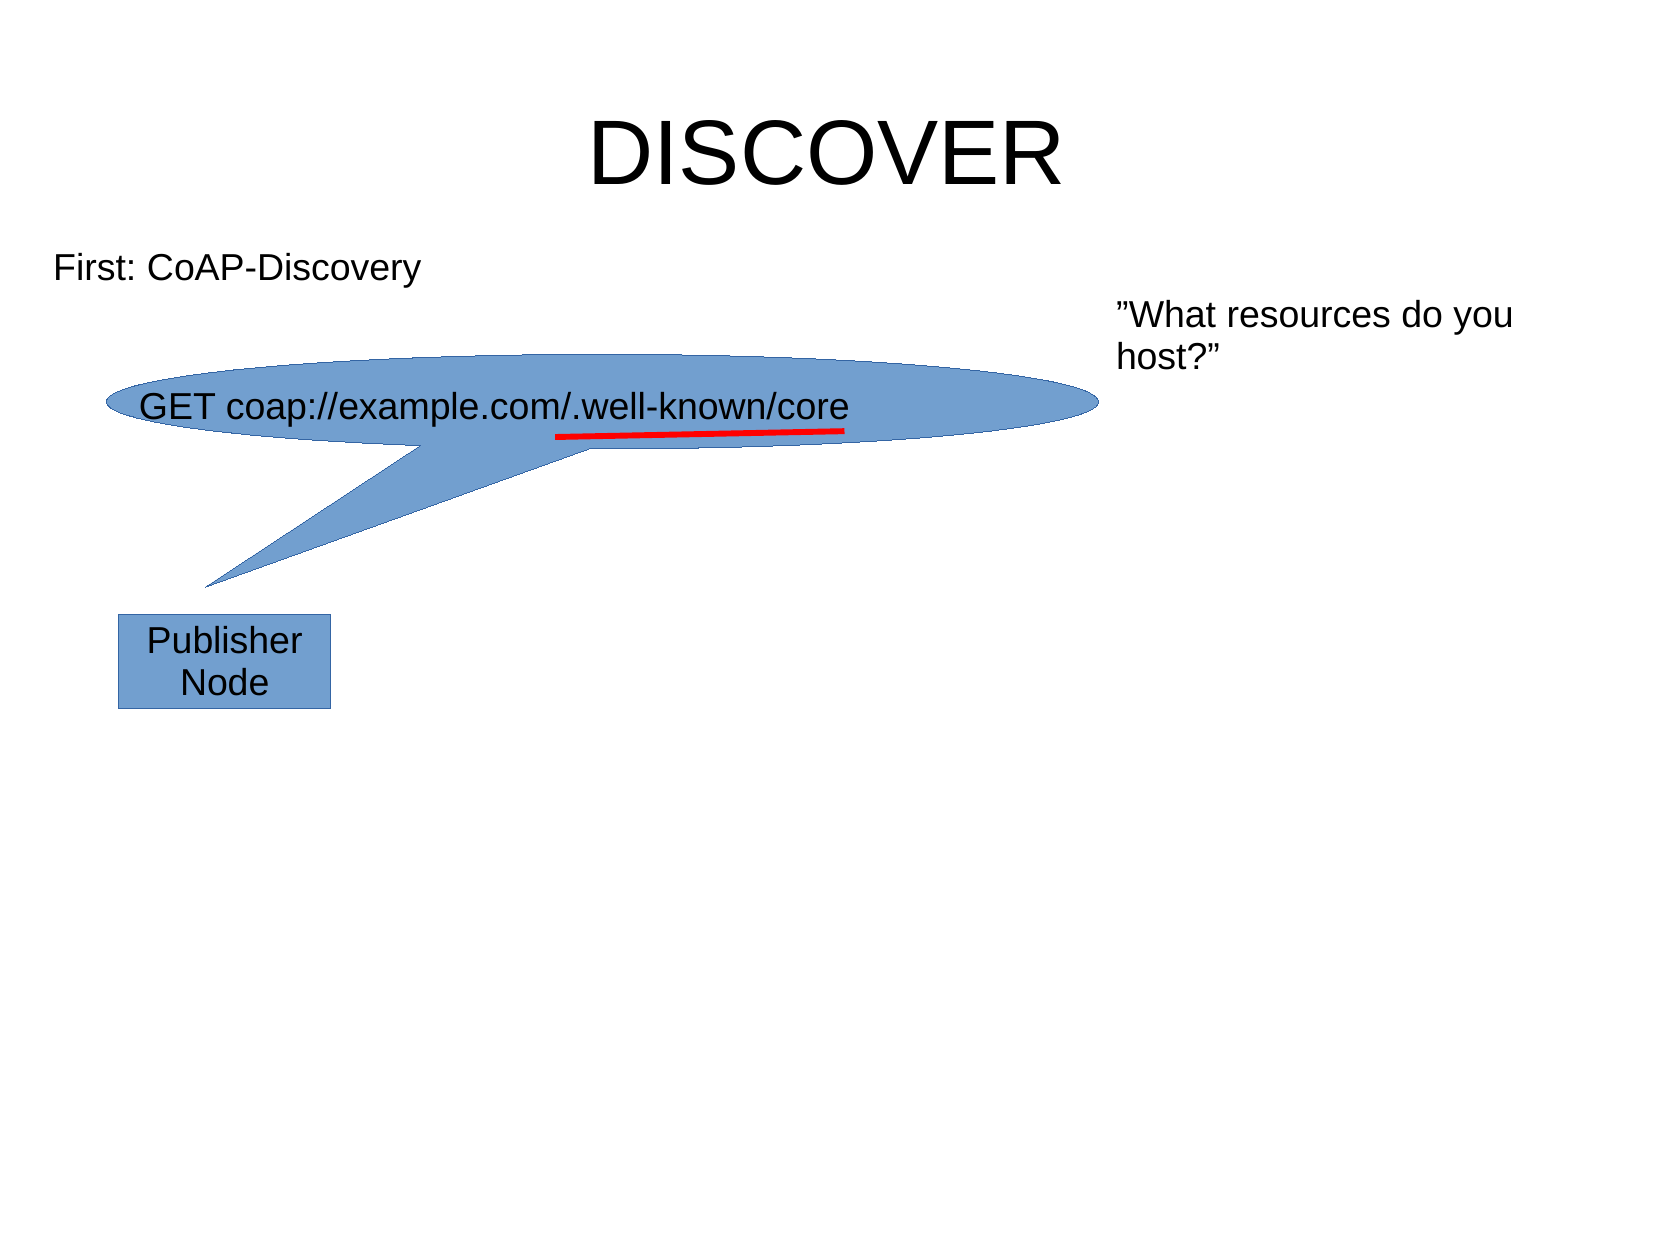

# DISCOVER
First: CoAP-Discovery
”What resources do you host?”
GET coap://example.com/.well-known/core
Publisher
Node